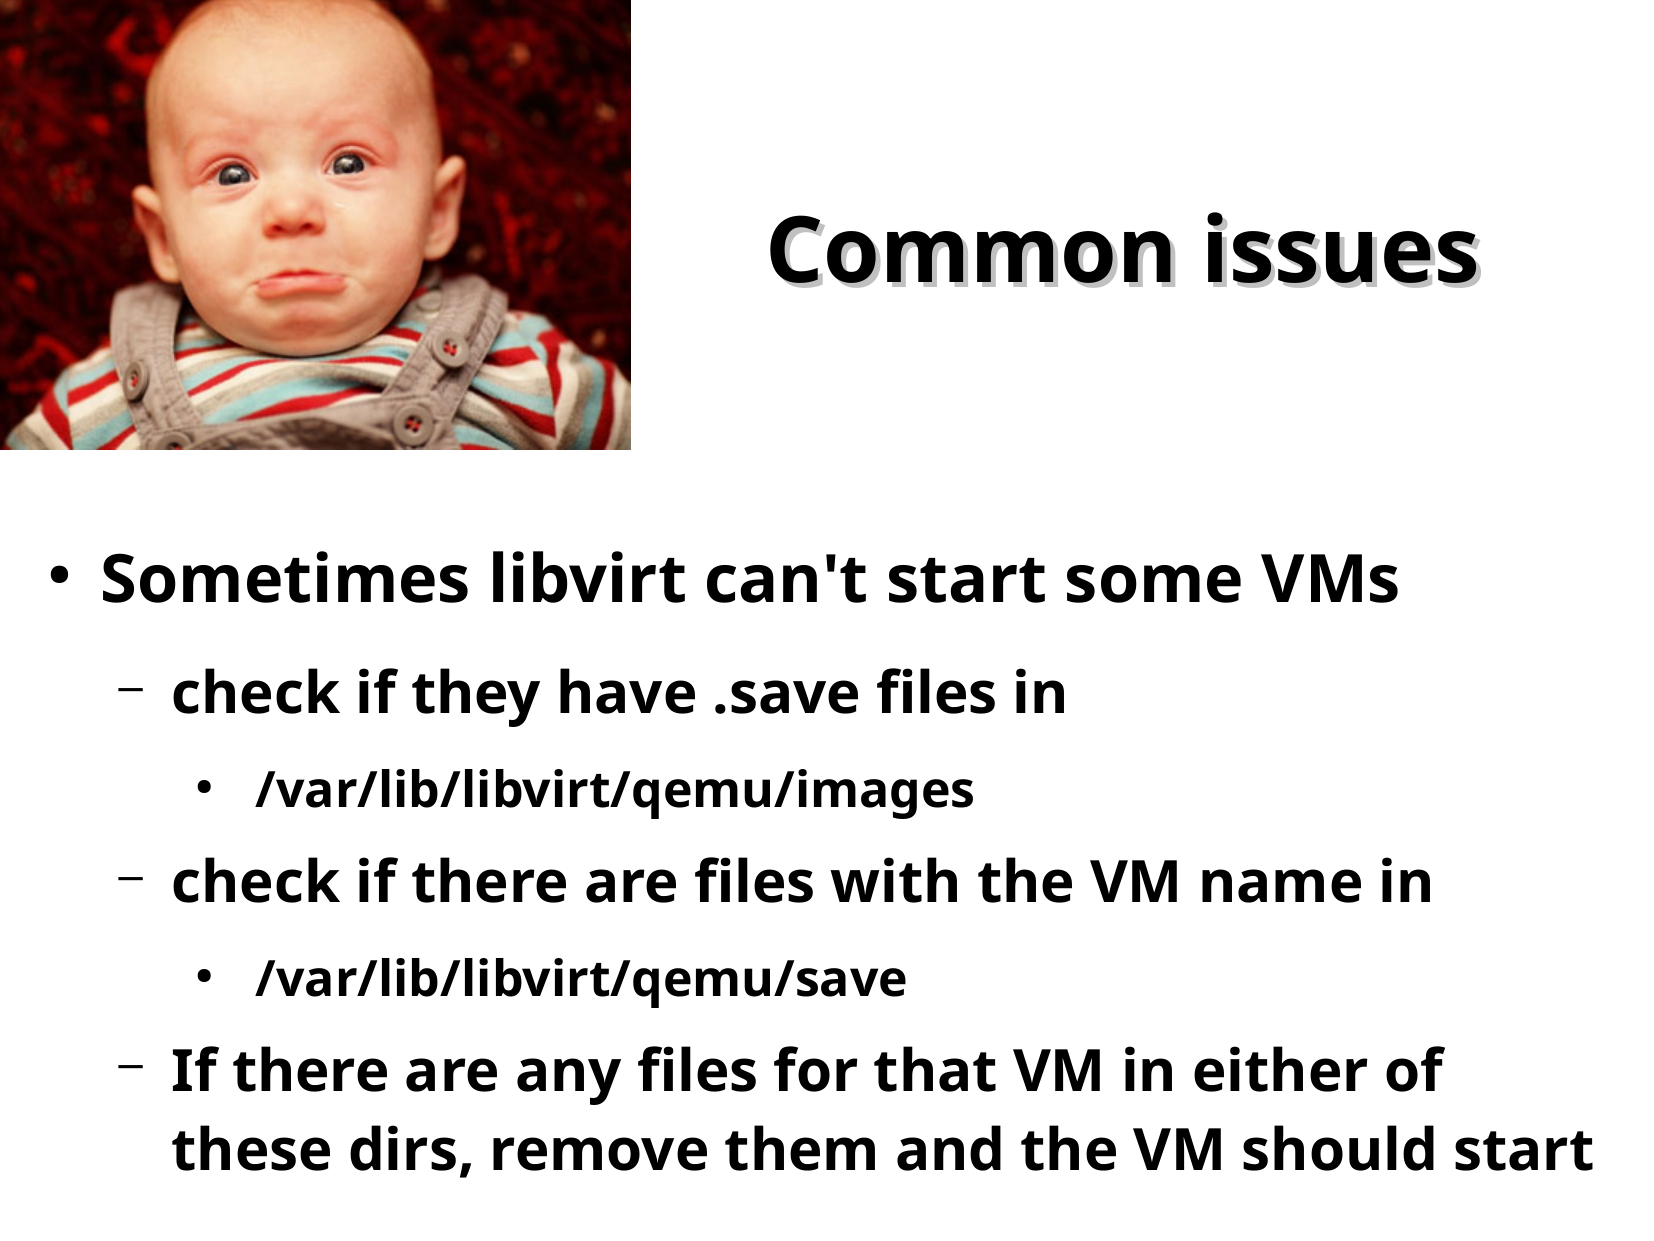

# Common issues
Sometimes libvirt can't start some VMs
check if they have .save files in
 /var/lib/libvirt/qemu/images
check if there are files with the VM name in
 /var/lib/libvirt/qemu/save
If there are any files for that VM in either of these dirs, remove them and the VM should start